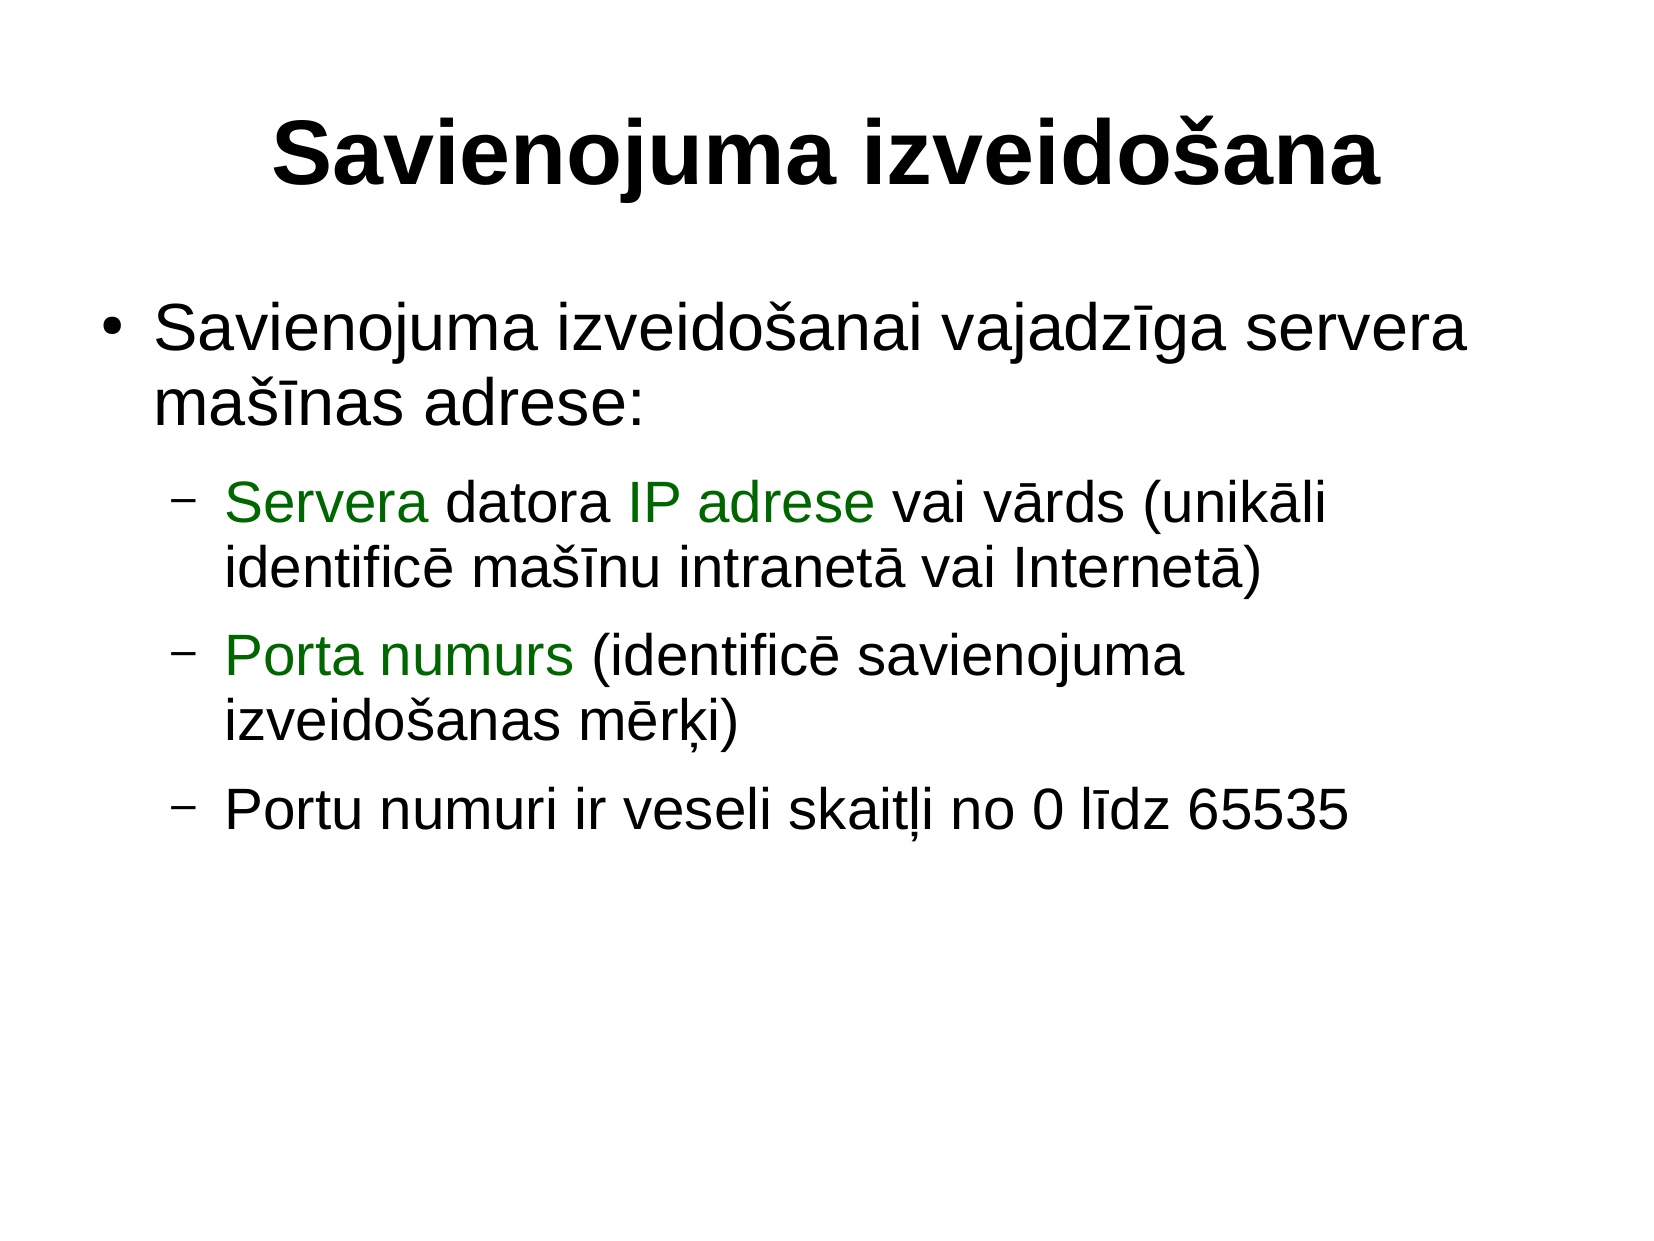

# Savienojuma izveidošana
Savienojuma izveidošanai vajadzīga servera mašīnas adrese:
Servera datora IP adrese vai vārds (unikāli identificē mašīnu intranetā vai Internetā)
Porta numurs (identificē savienojuma izveidošanas mērķi)
Portu numuri ir veseli skaitļi no 0 līdz 65535